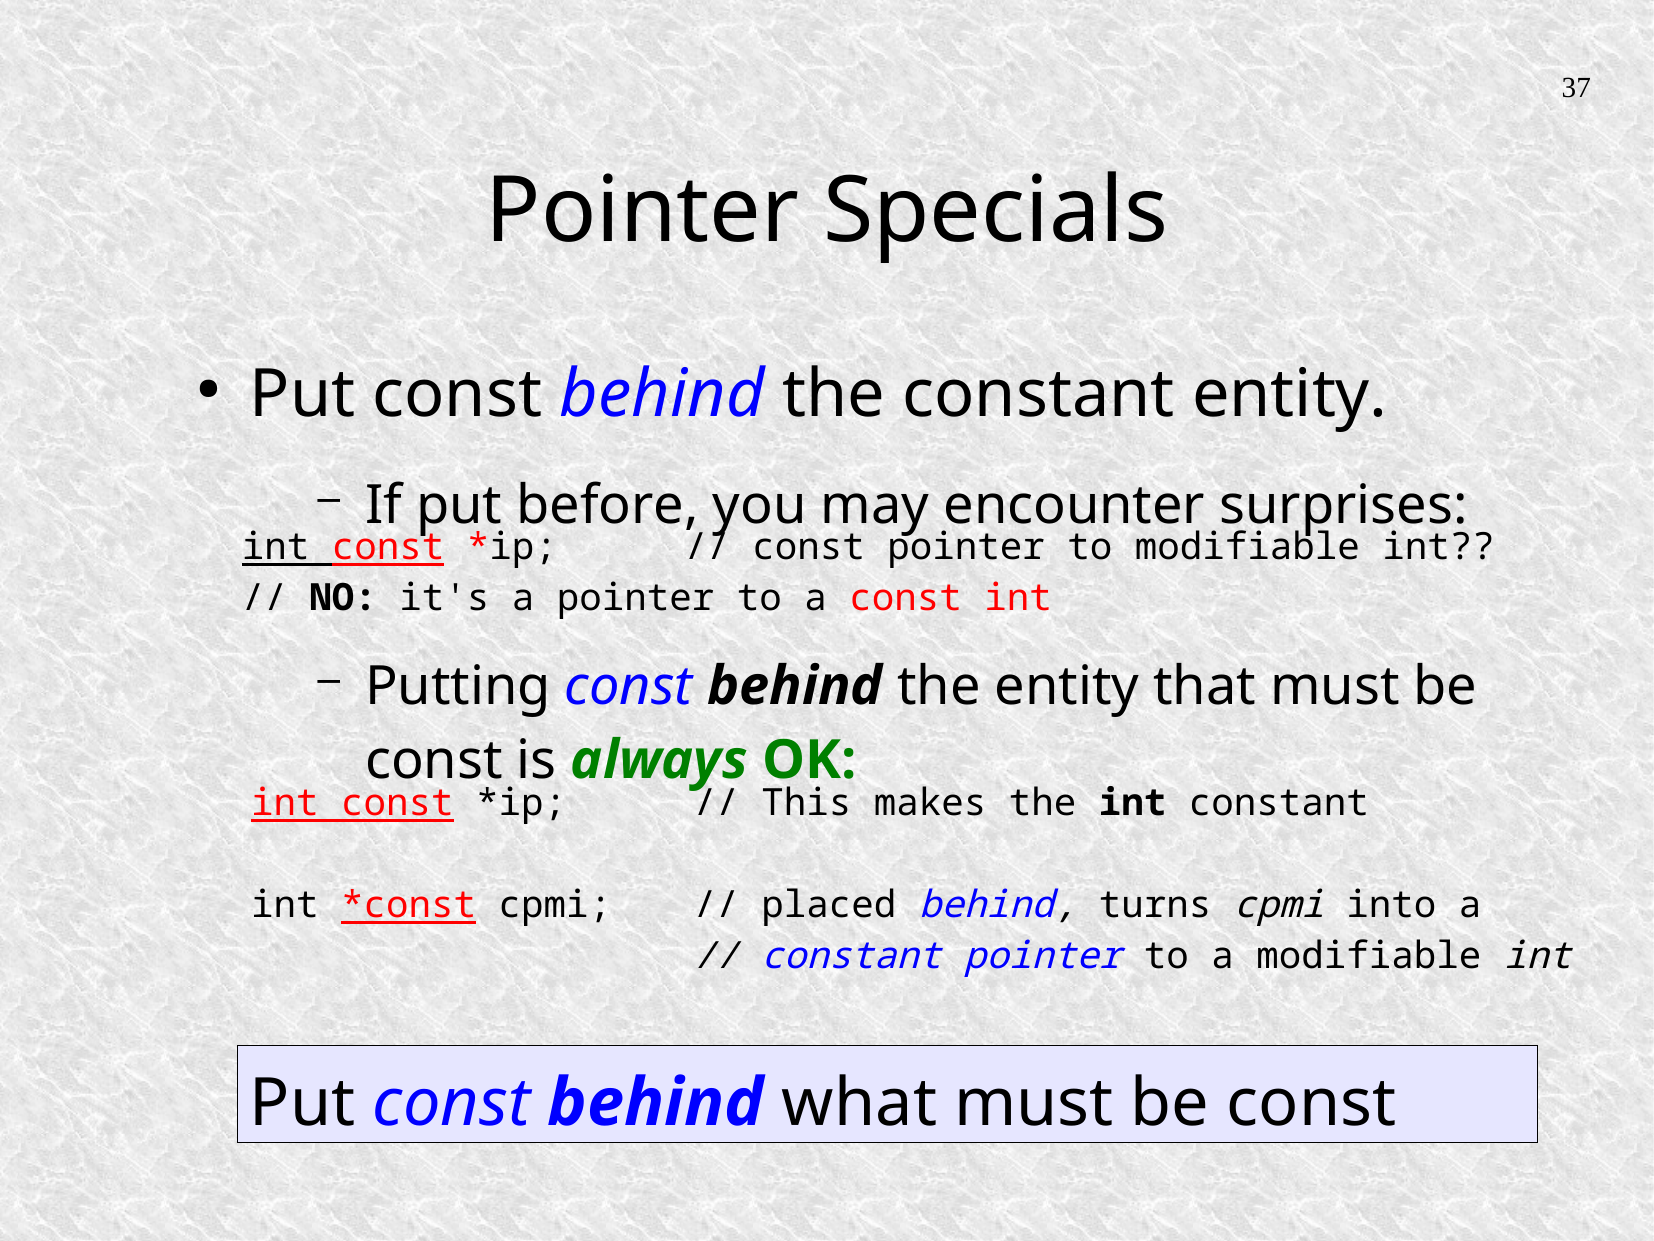

37
# Pointer Specials
Put const behind the constant entity.
If put before, you may encounter surprises:
Putting const behind the entity that must be const is always OK:
Put const behind what must be const
int const *ip;		// const pointer to modifiable int??
// NO: it's a pointer to a const int
int const *ip;		// This makes the int constant
int *const cpmi;		// placed behind, turns cpmi into a
						// constant pointer to a modifiable int